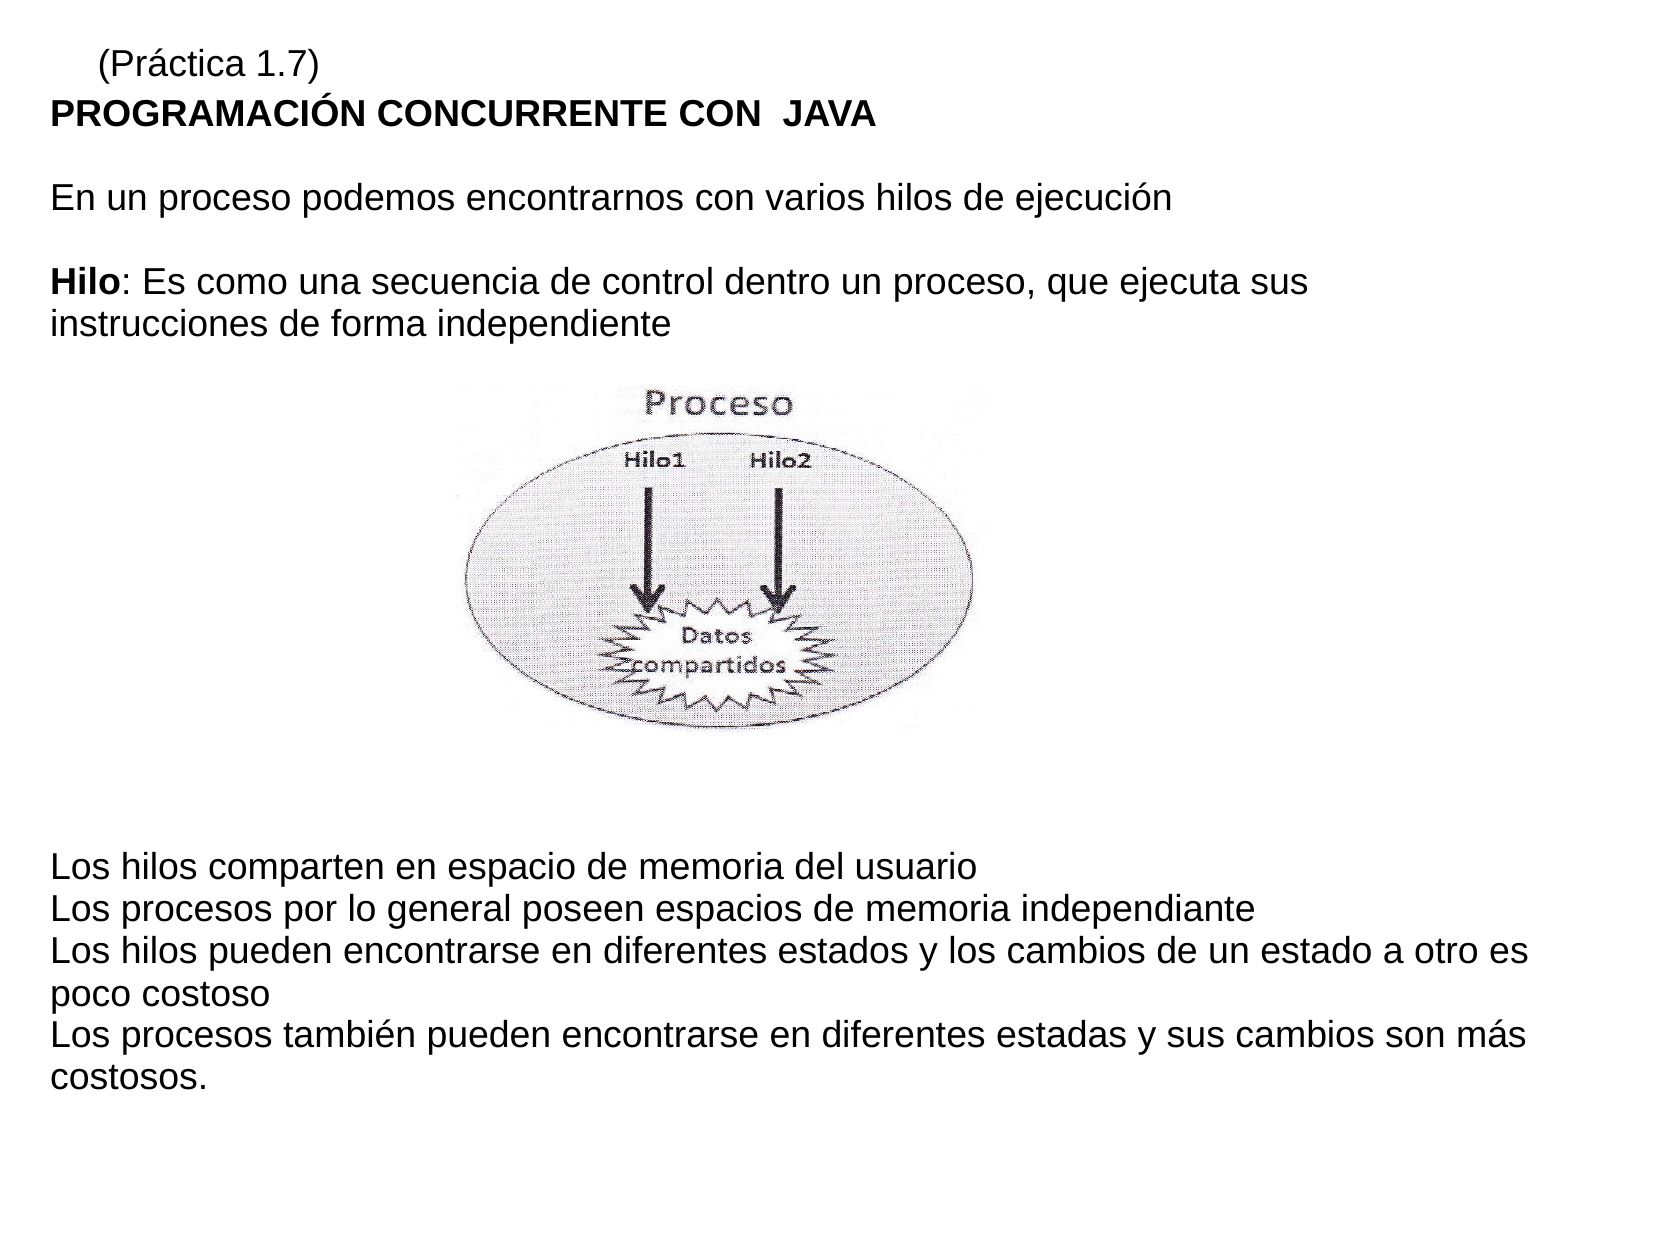

(Práctica 1.7)
PROGRAMACIÓN CONCURRENTE CON JAVA
En un proceso podemos encontrarnos con varios hilos de ejecución
Hilo: Es como una secuencia de control dentro un proceso, que ejecuta sus instrucciones de forma independiente
Los hilos comparten en espacio de memoria del usuario
Los procesos por lo general poseen espacios de memoria independiante
Los hilos pueden encontrarse en diferentes estados y los cambios de un estado a otro es poco costoso
Los procesos también pueden encontrarse en diferentes estadas y sus cambios son más costosos.